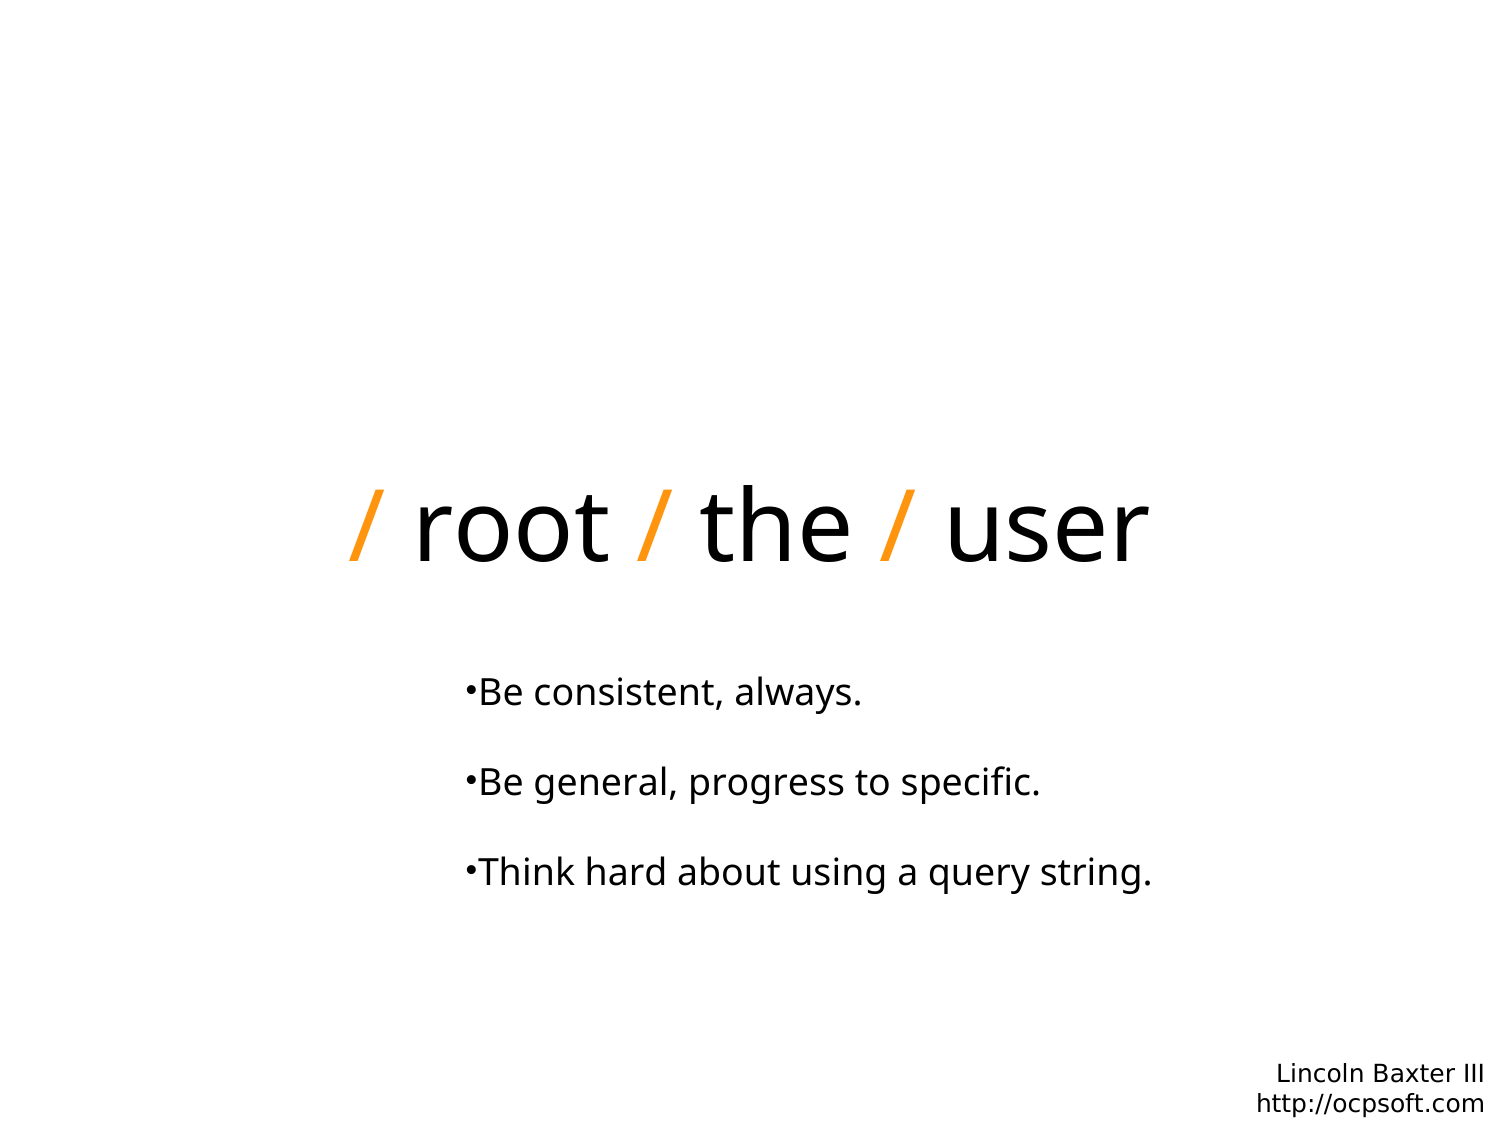

# / root / the / user
Be consistent, always.
Be general, progress to specific.
Think hard about using a query string.